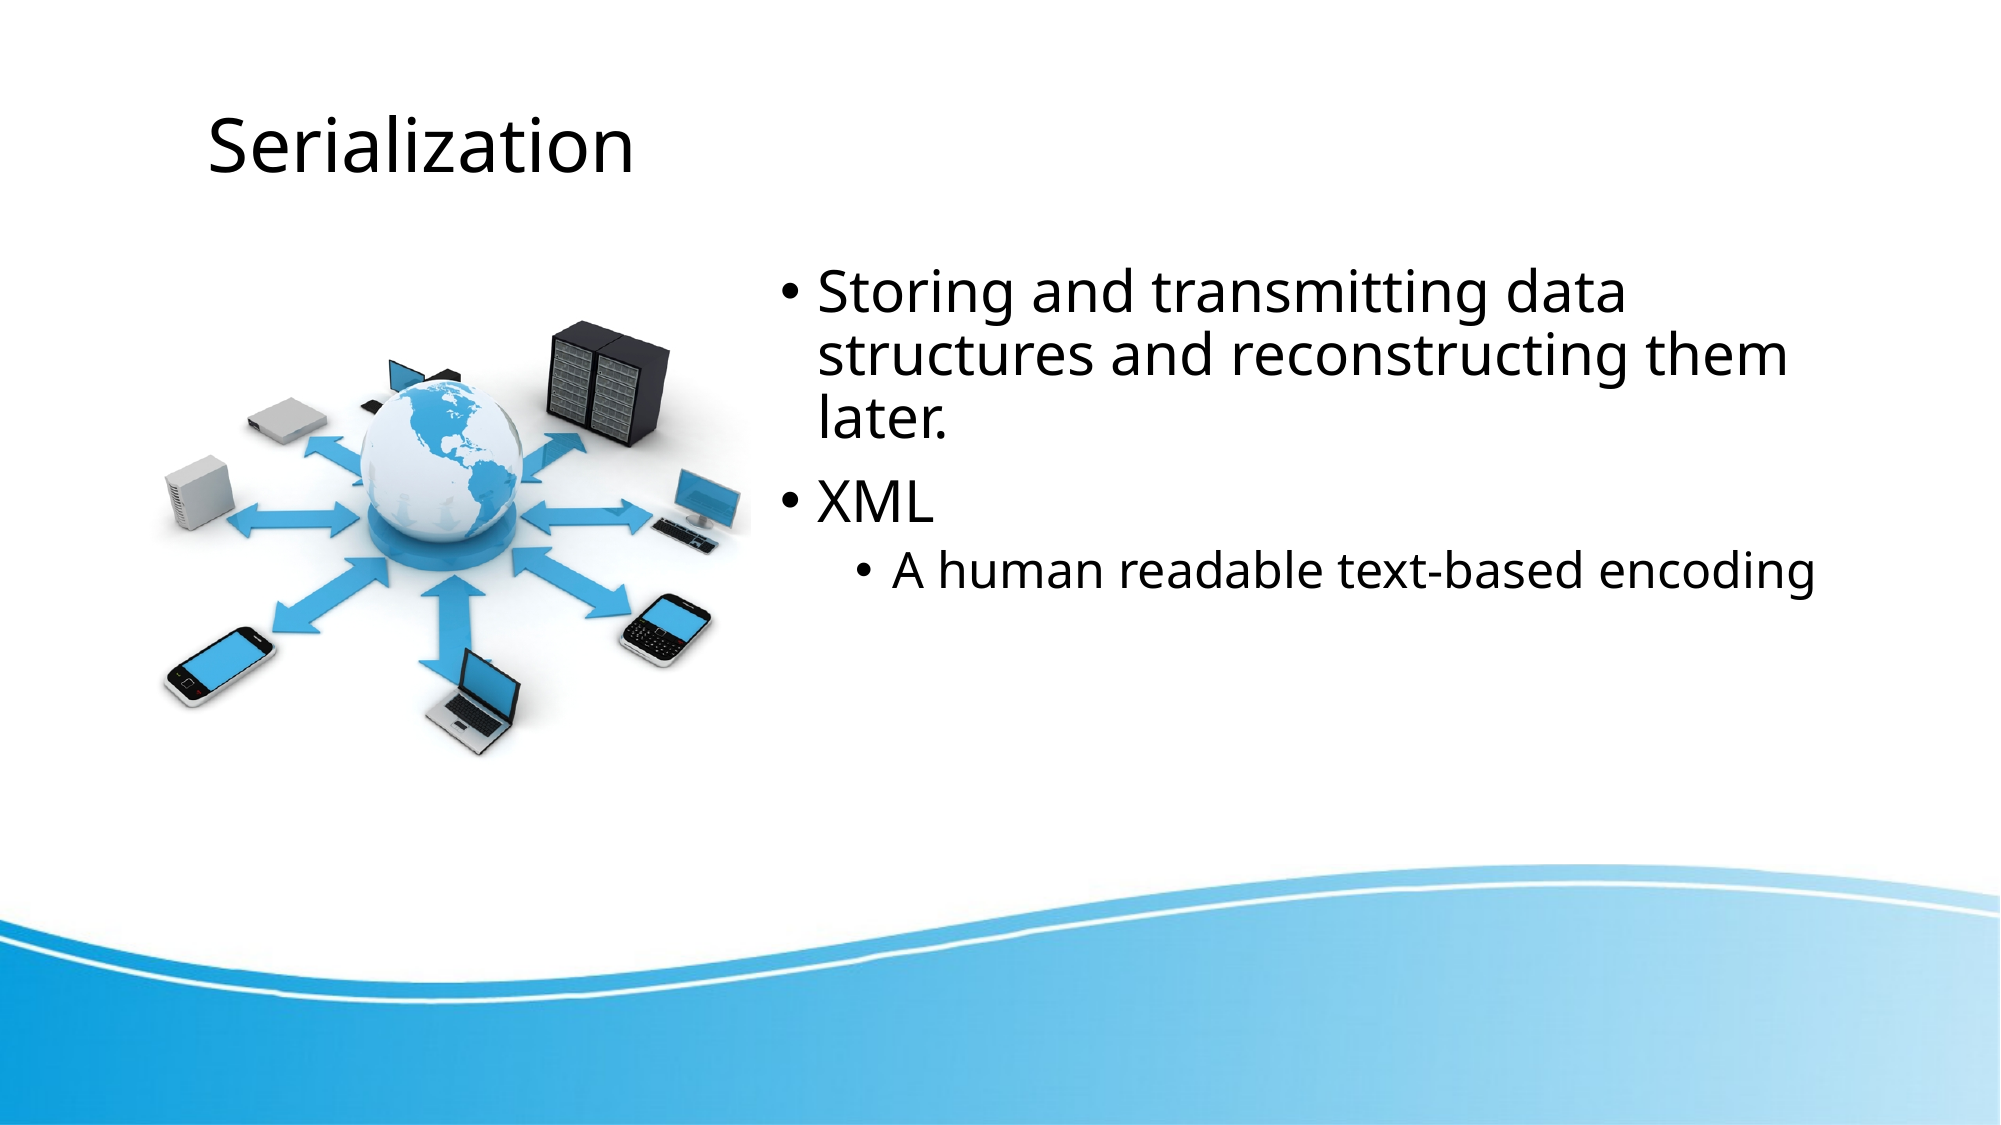

# Serialization
Storing and transmitting data structures and reconstructing them later.
XML
A human readable text-based encoding